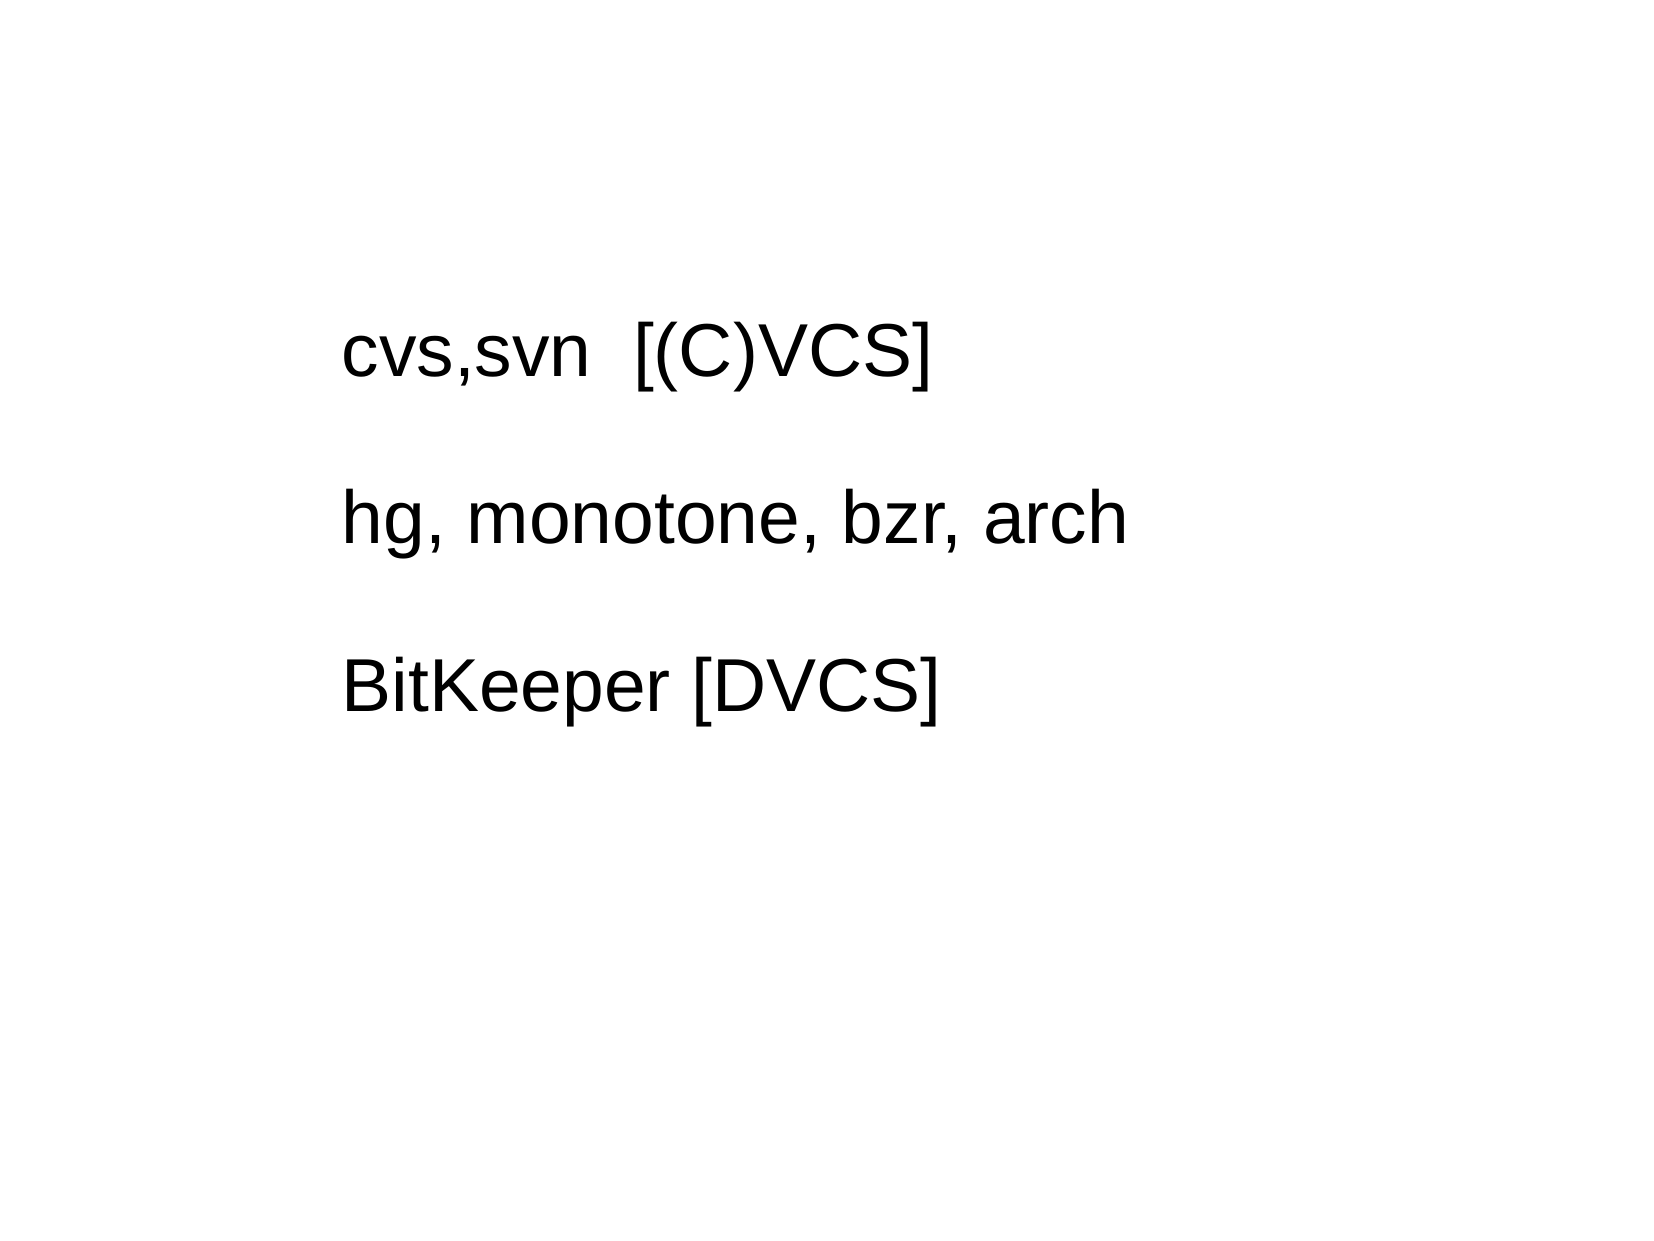

cvs,svn [(C)VCS]
hg, monotone, bzr, arch
BitKeeper [DVCS]